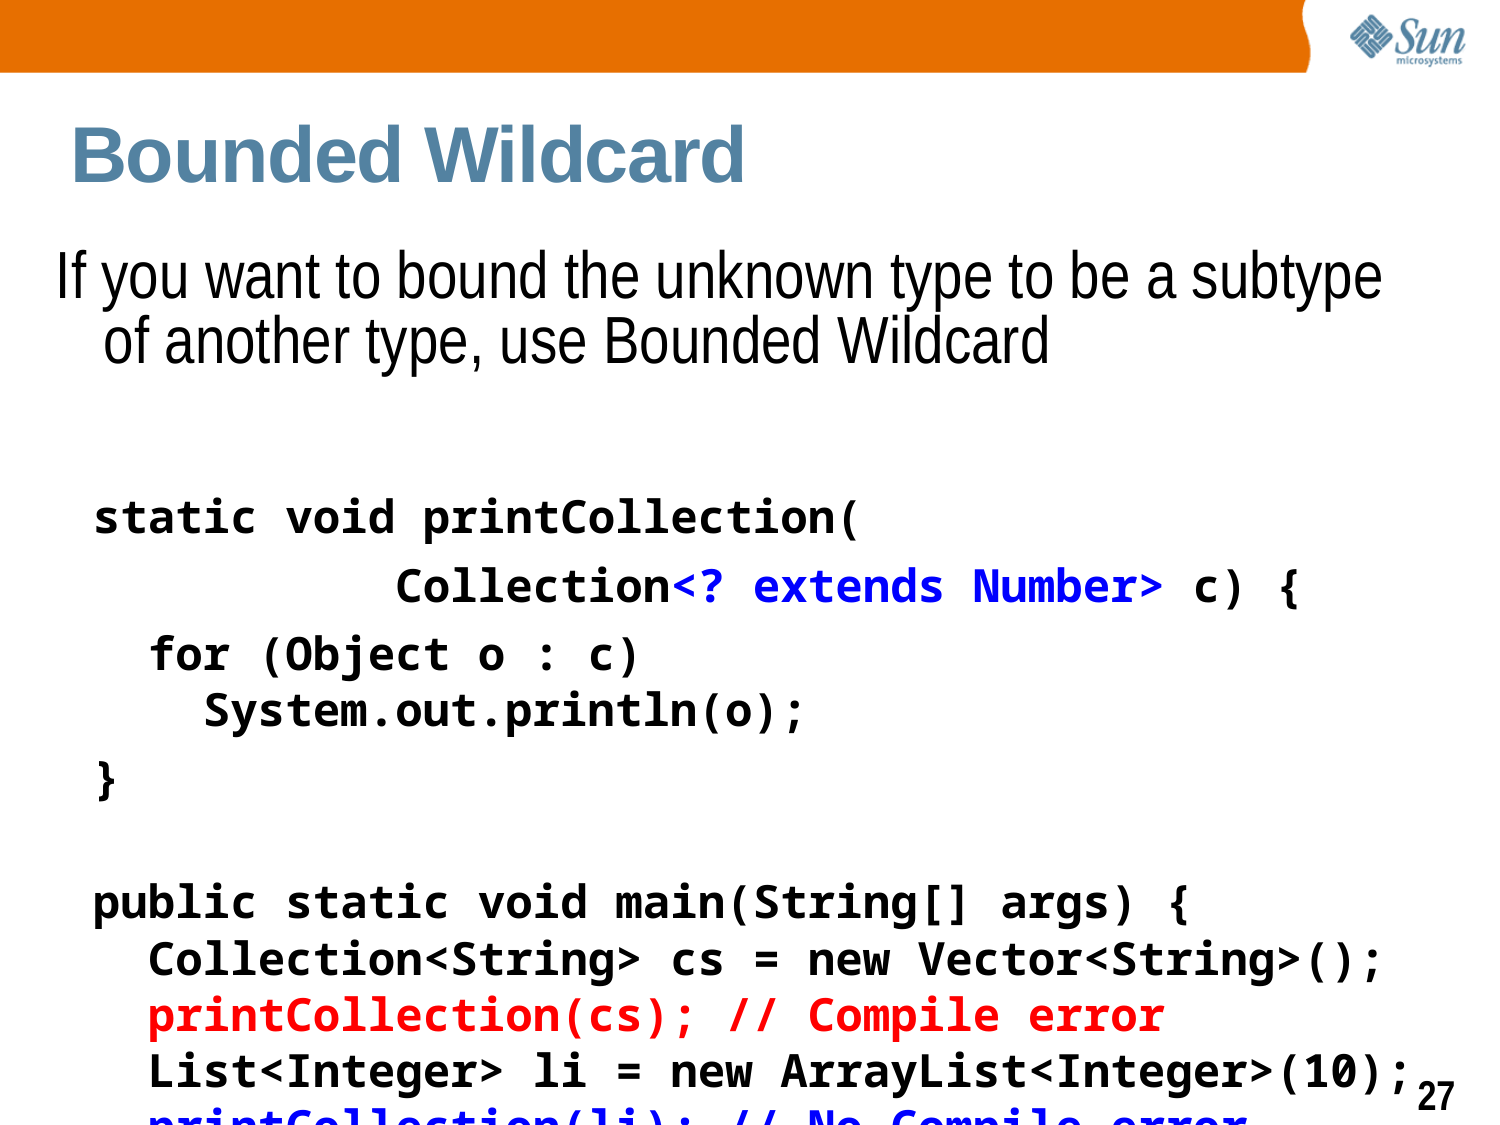

# Bounded Wildcard
If you want to bound the unknown type to be a subtype of another type, use Bounded Wildcard
static void printCollection(
 Collection<? extends Number> c) {
 for (Object o : c)
 System.out.println(o);
}
public static void main(String[] args) {
 Collection<String> cs = new Vector<String>();
 printCollection(cs); // Compile error
 List<Integer> li = new ArrayList<Integer>(10);
 printCollection(li); // No Compile error
}